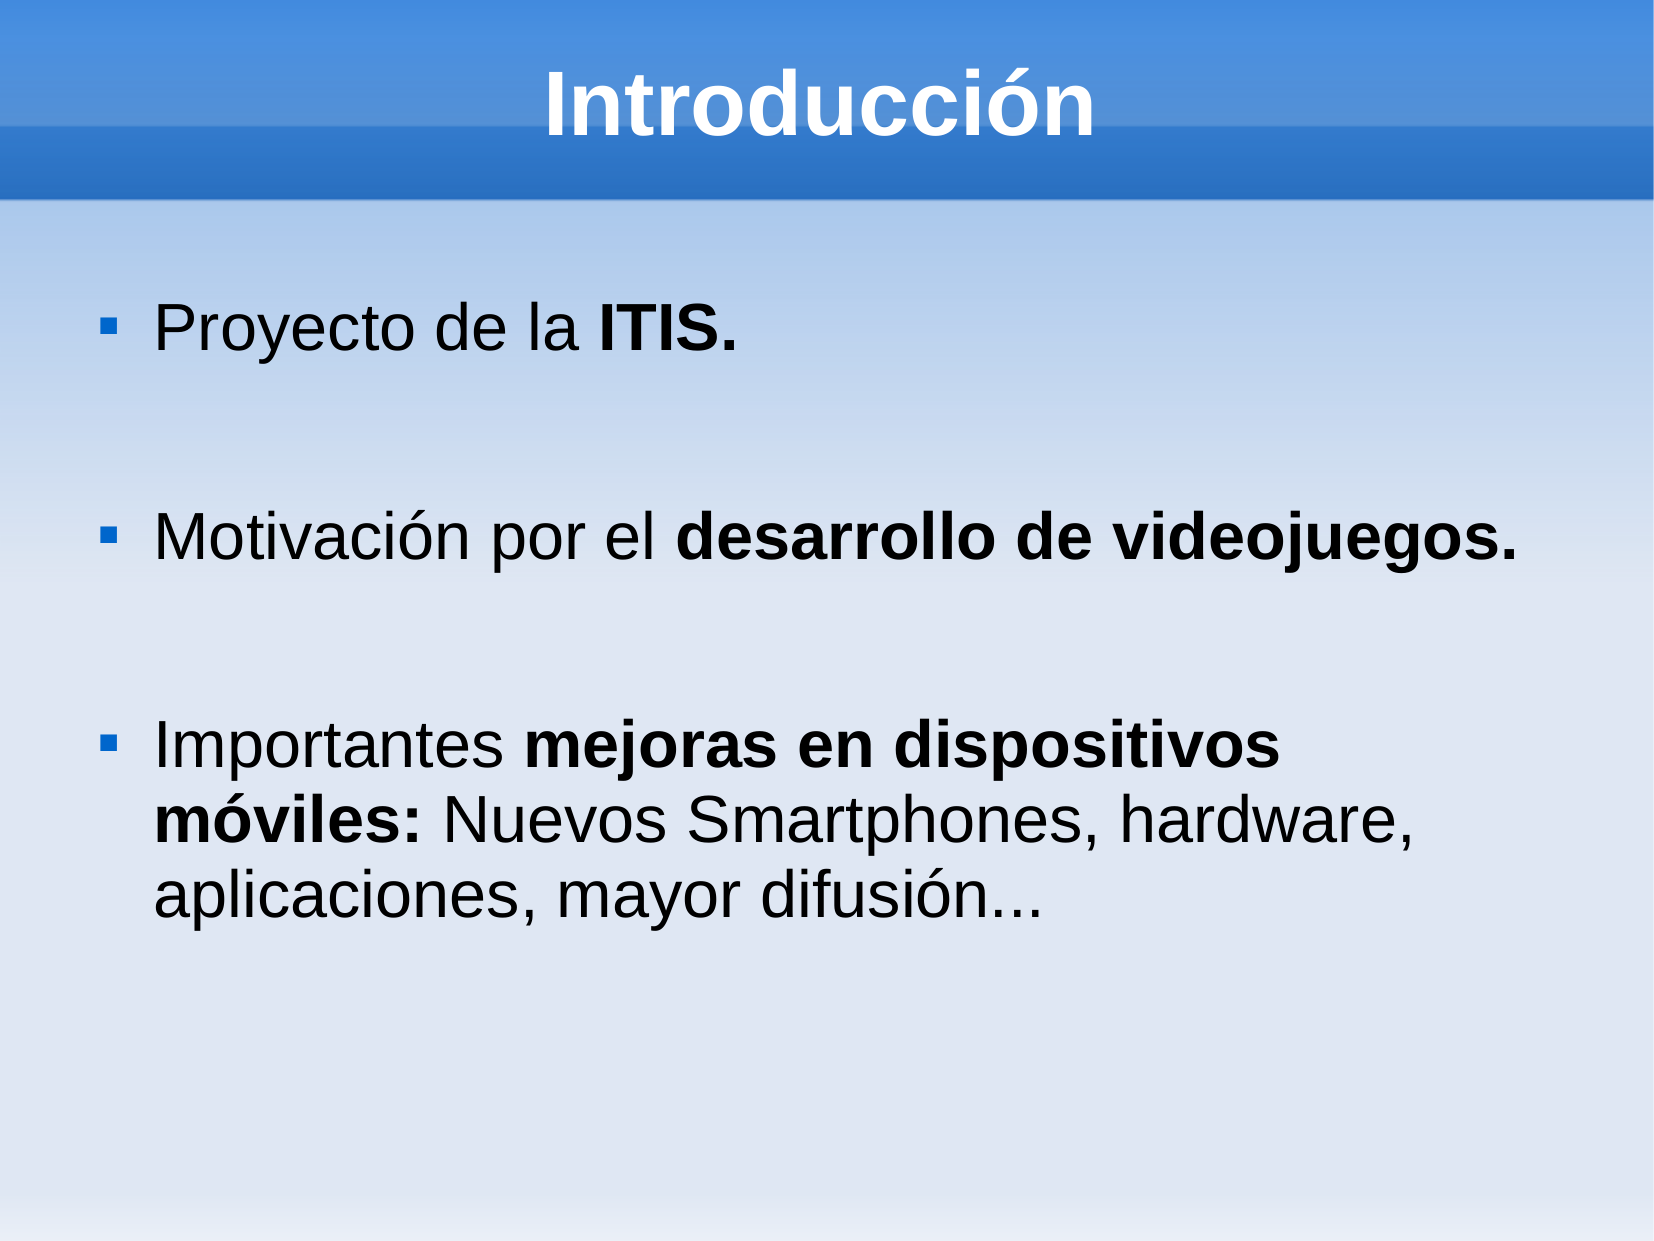

# Introducción
Proyecto de la ITIS.
Motivación por el desarrollo de videojuegos.
Importantes mejoras en dispositivos móviles: Nuevos Smartphones, hardware, aplicaciones, mayor difusión...